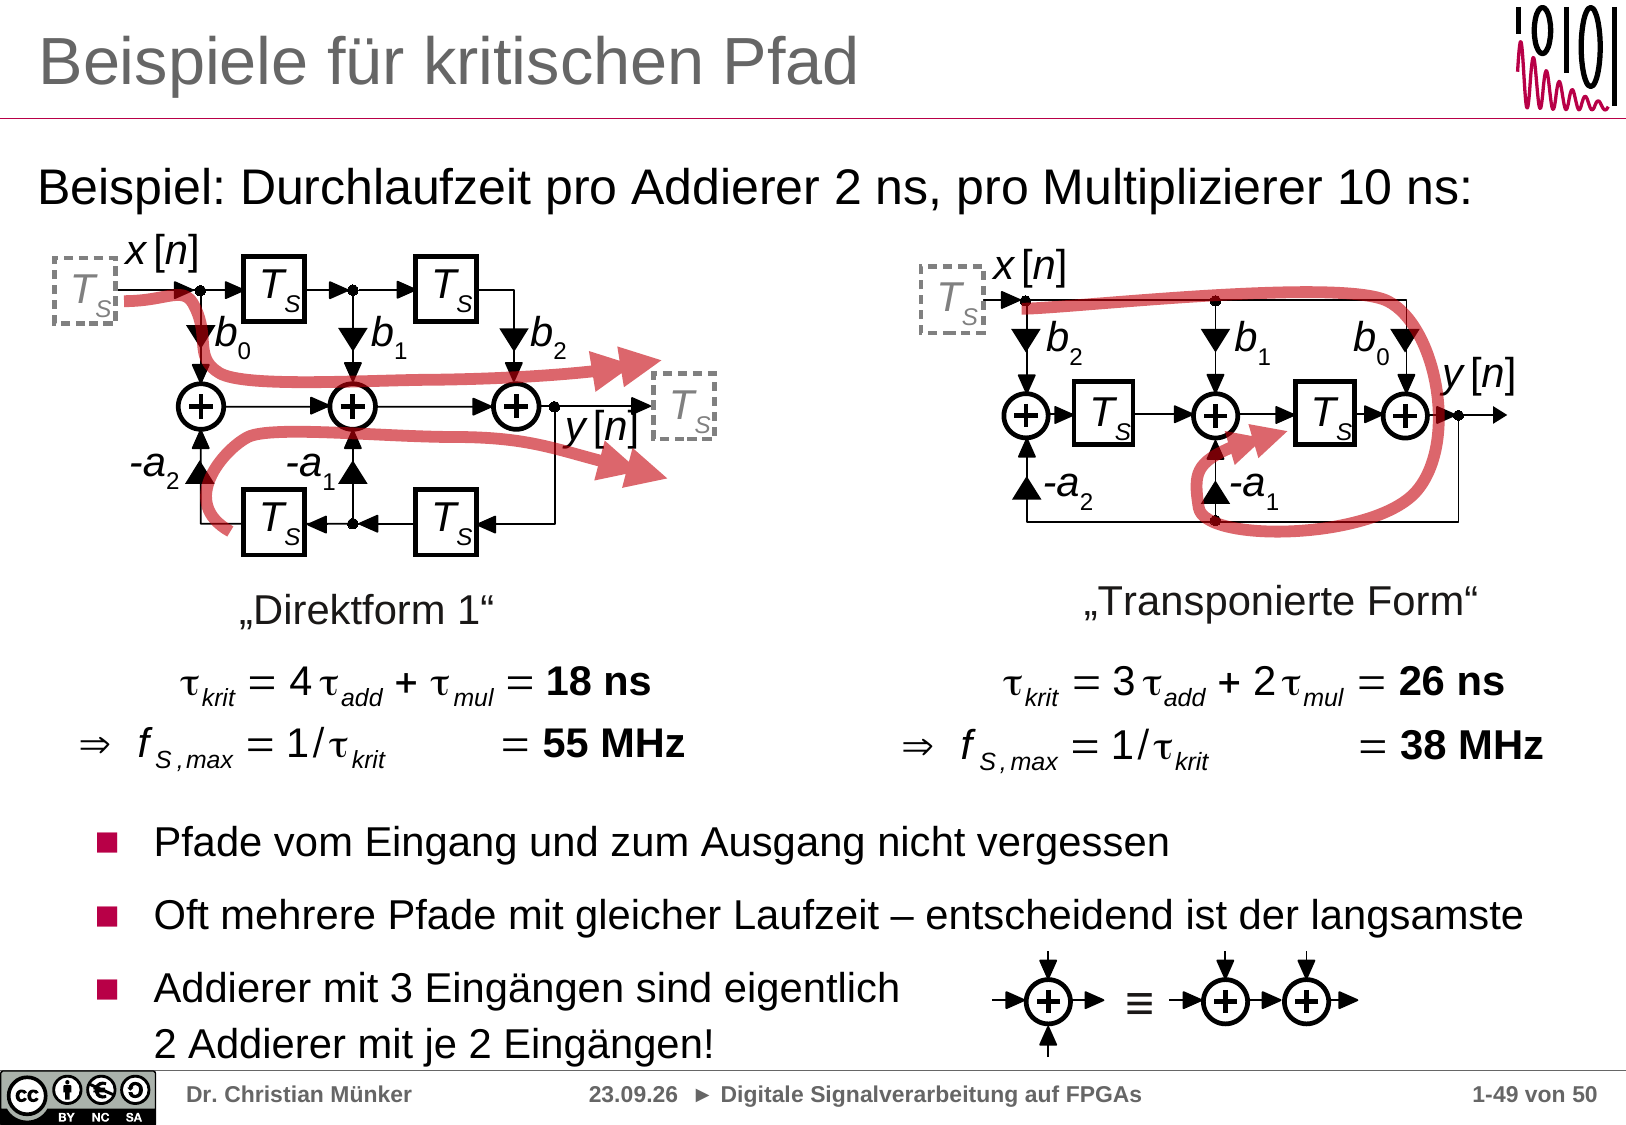

# Beispiele für kritischen Pfad
Beispiel: Durchlaufzeit pro Addierer 2 ns, pro Multiplizierer 10 ns:
x [n]
TS
TS
TS
b0
b1
b2
TS
y [n]
-a1
-a2
TS
TS
x [n]
TS
b1
b2
b0
y [n]
TS
TS
-a2
-a1
„Transponierte Form“
„Direktform 1“
Pfade vom Eingang und zum Ausgang nicht vergessen
Oft mehrere Pfade mit gleicher Laufzeit – entscheidend ist der langsamste
Addierer mit 3 Eingängen sind eigentlich
2 Addierer mit je 2 Eingängen!
≡